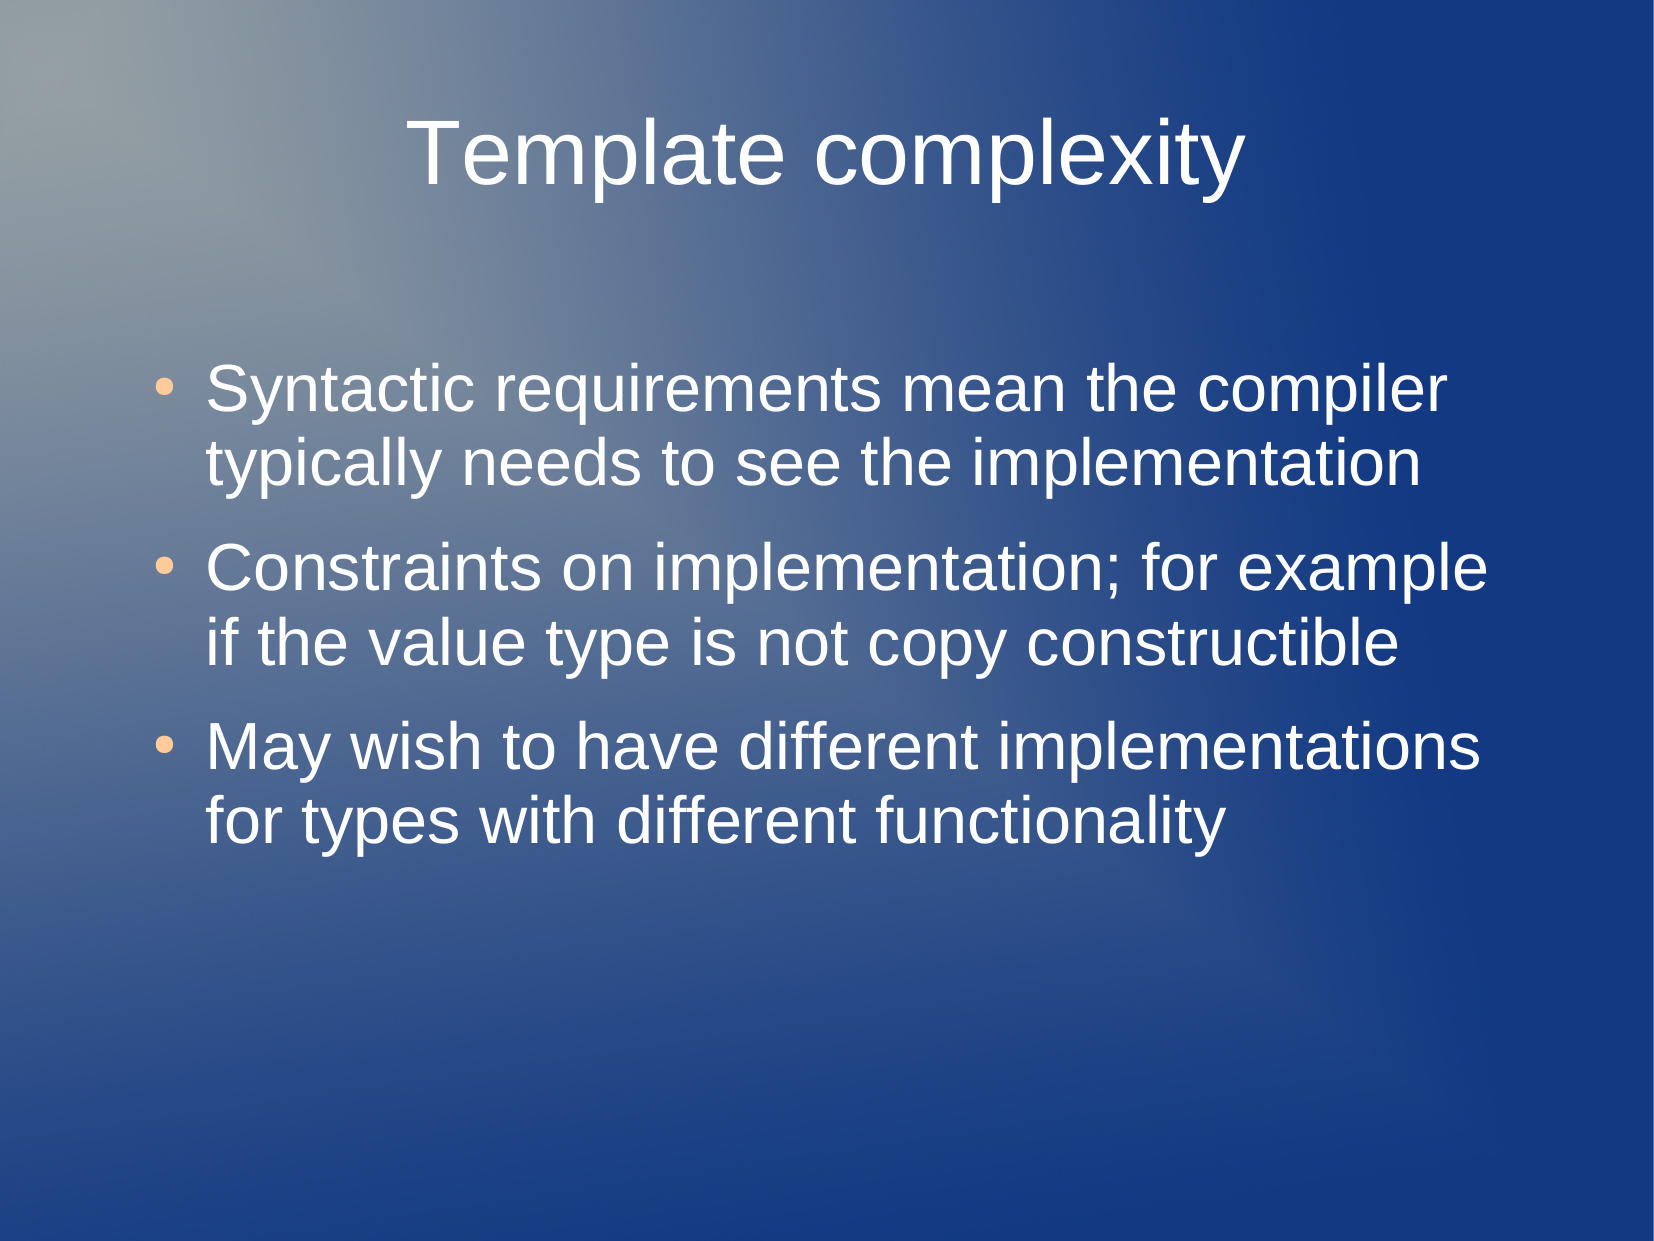

# Template complexity
Syntactic requirements mean the compiler typically needs to see the implementation
Constraints on implementation; for example if the value type is not copy constructible
May wish to have different implementations for types with different functionality